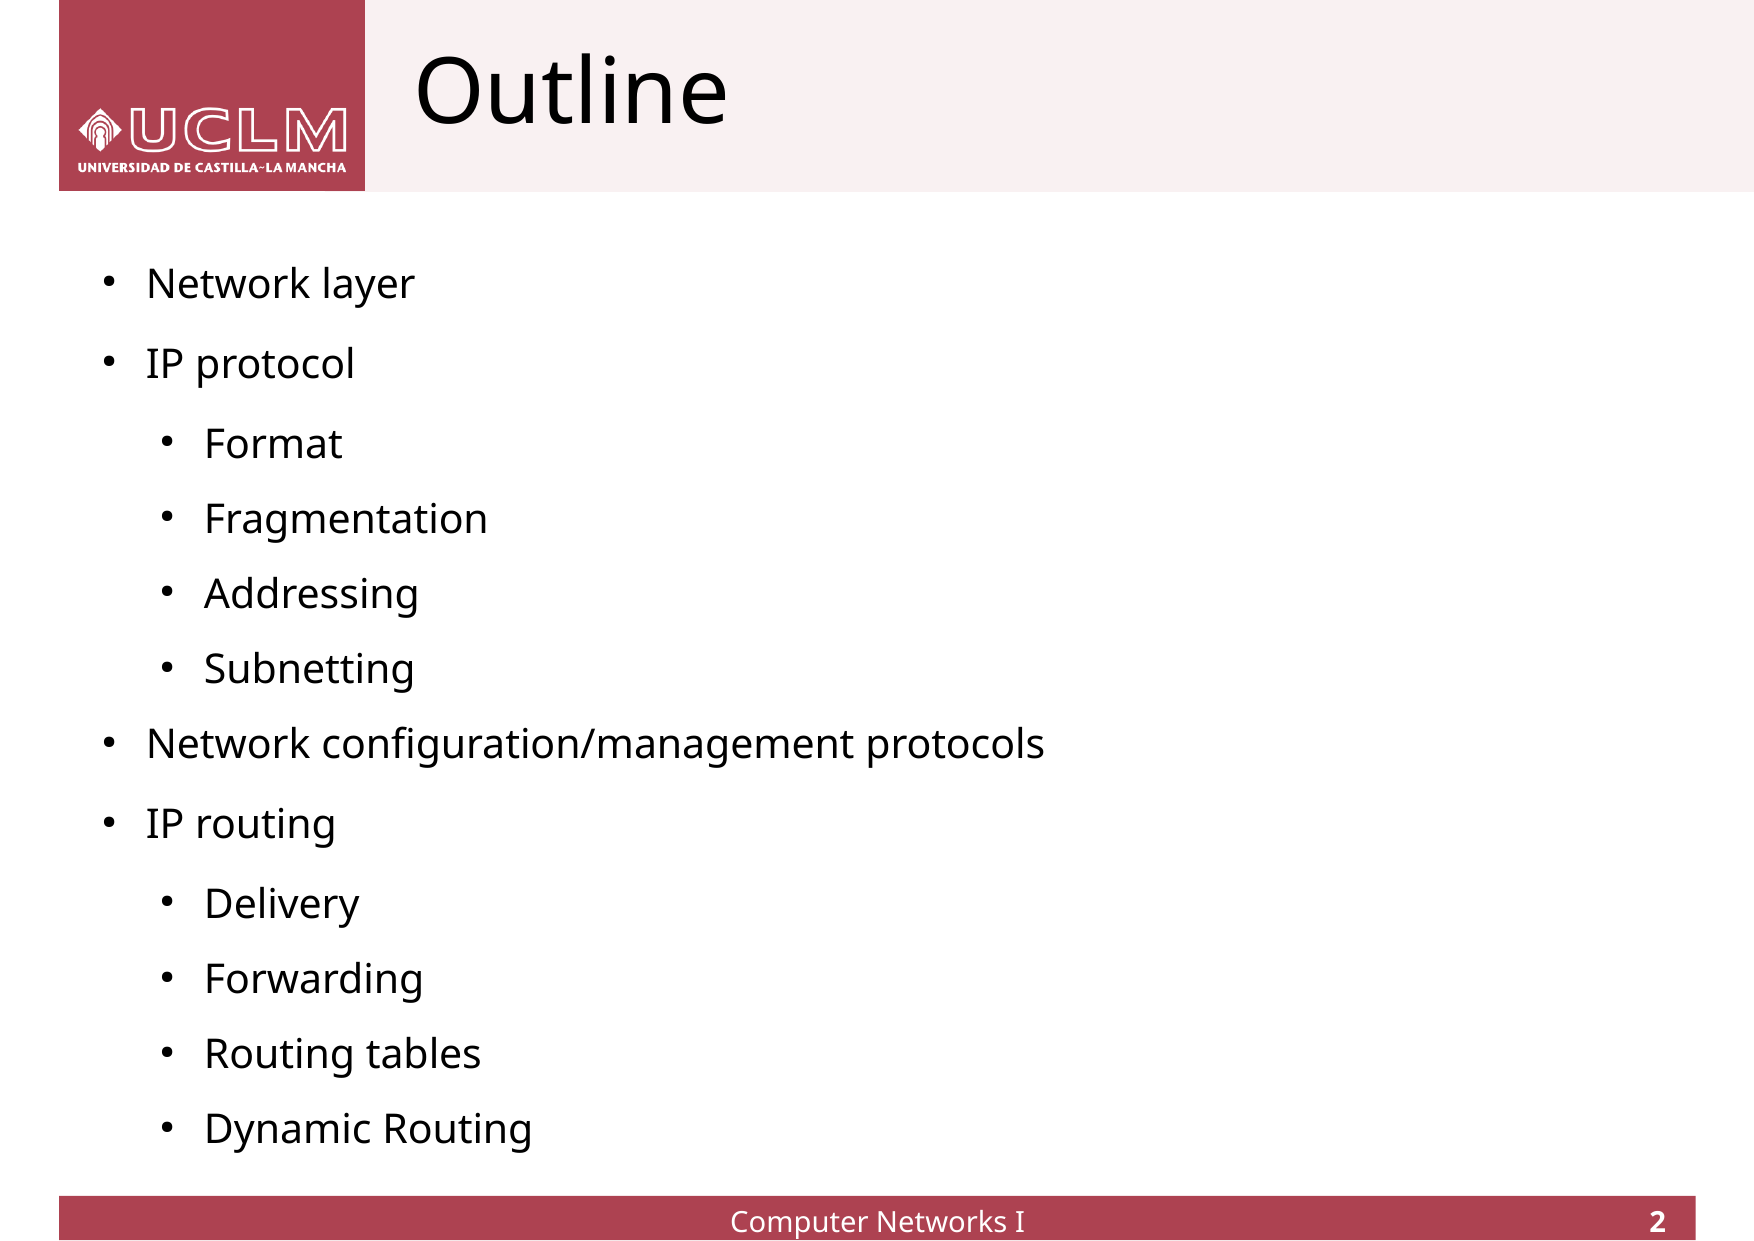

Outline
# Network layer
IP protocol
Format
Fragmentation
Addressing
Subnetting
Network configuration/management protocols
IP routing
Delivery
Forwarding
Routing tables
Dynamic Routing
Computer Networks I
2